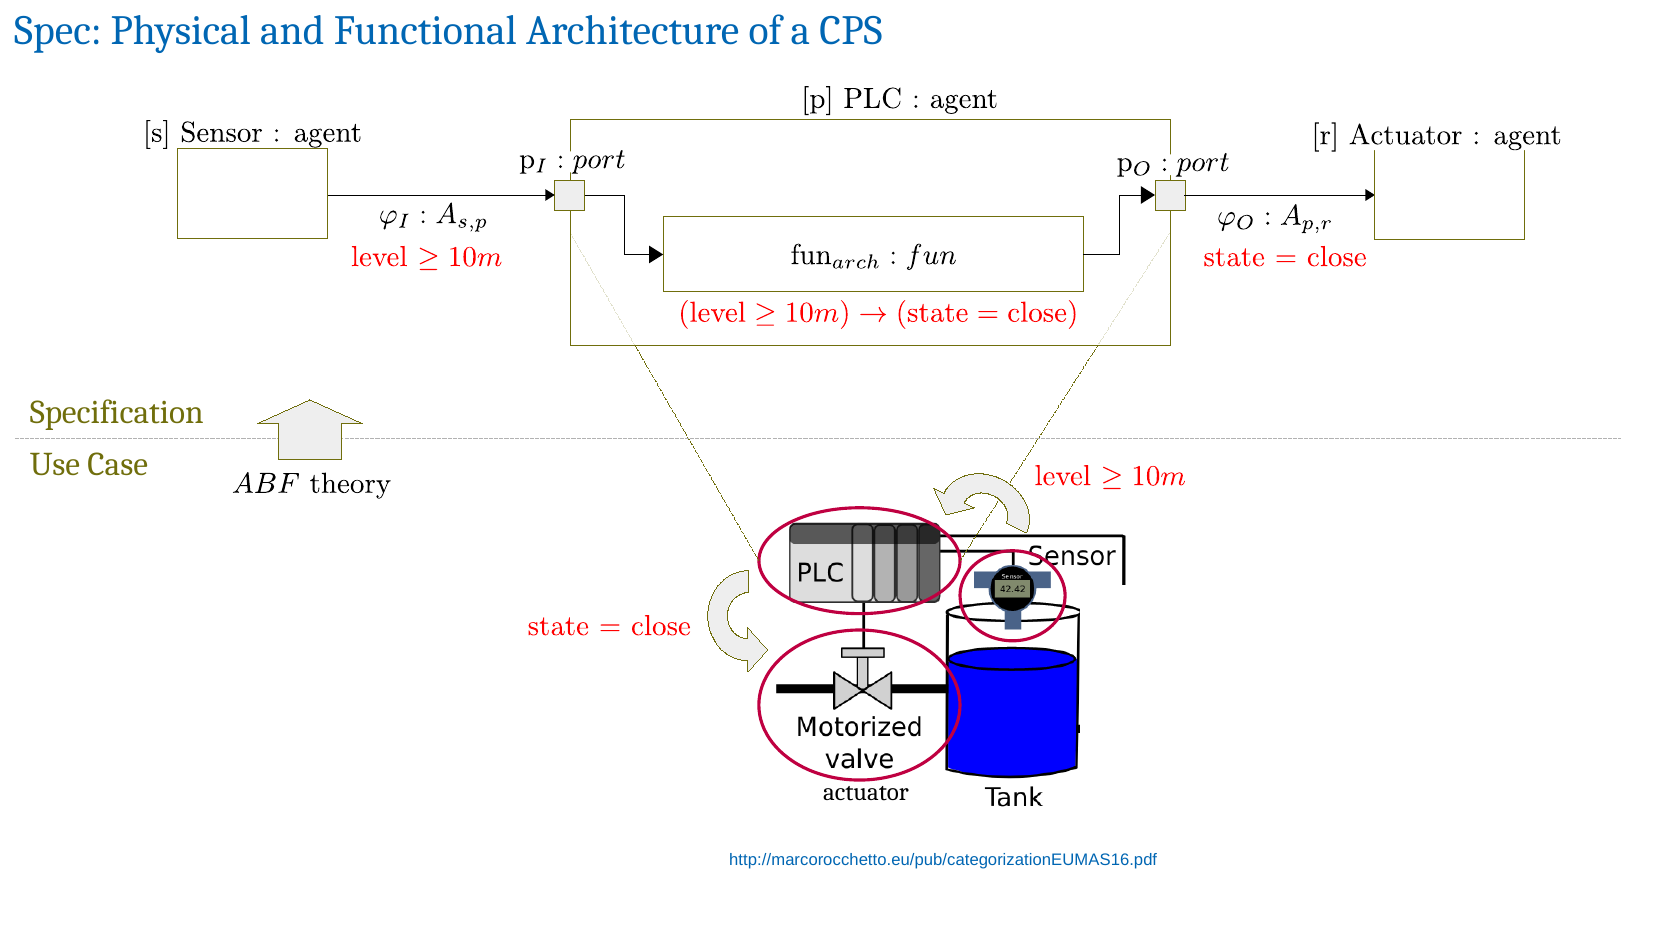

Spec: Physical and Functional Architecture of a CPS
Specification
Use Case
actuator
http://marcorocchetto.eu/pub/categorizationEUMAS16.pdf